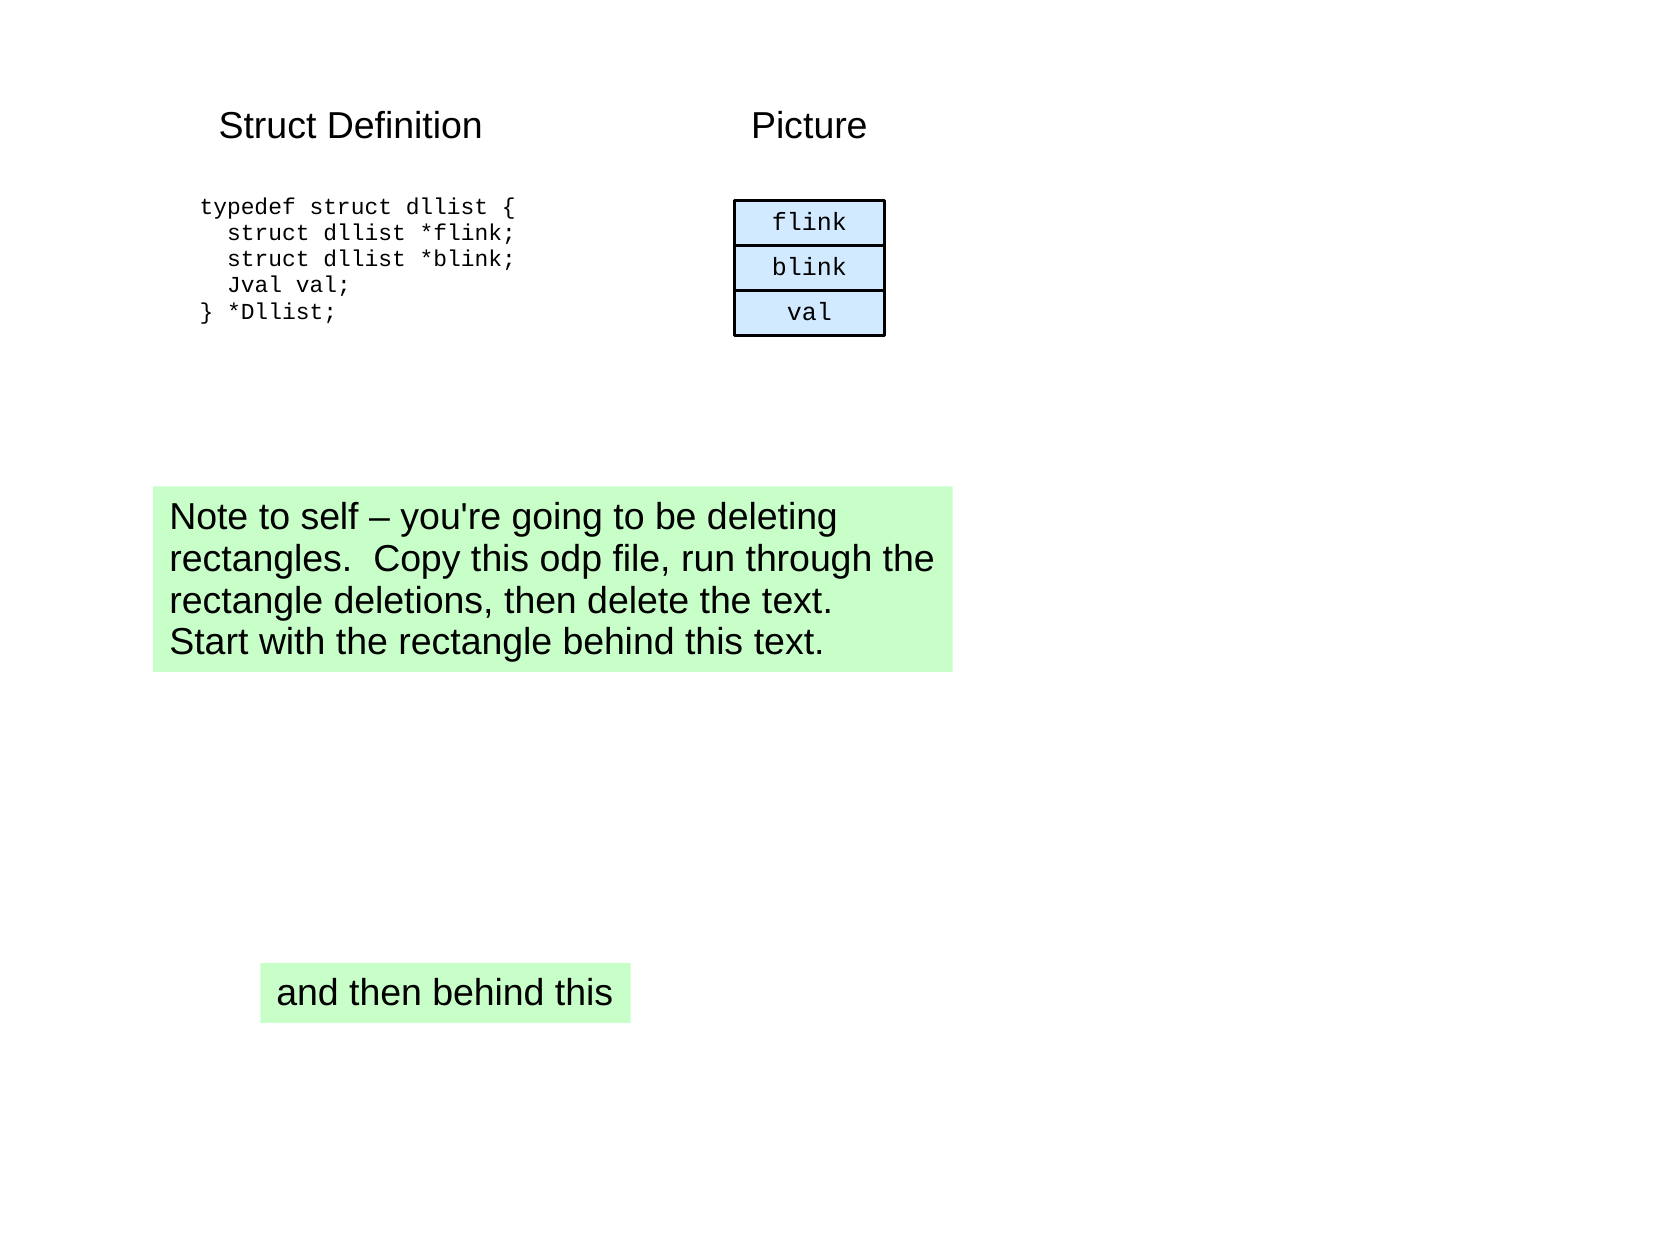

Struct Definition
Picture
typedef struct dllist {
 struct dllist *flink;
 struct dllist *blink;
 Jval val;
} *Dllist;
flink
blink
val
Organization: Circular, doubly-linked, with sentinel node
Dllist x;
x = new_dllist();
Note to self – you're going to be deleting
rectangles. Copy this odp file, run through the
rectangle deletions, then delete the text.
Start with the rectangle behind this text.
dll_append(x, new_jval_i(5));
x
flink
flink
blink
blink
val.i=5
val = ?
x
flink
flink
blink
blink
val.i=5
val = ?
x
flink
Note to self – delete this & then again
blink
val = ?
dll_append(x, new_jval_s(“Fred”));
x
flink
flink
flink
and then behind this
blink
blink
blink
val.i=5
val.s
val = ?
“Fred”